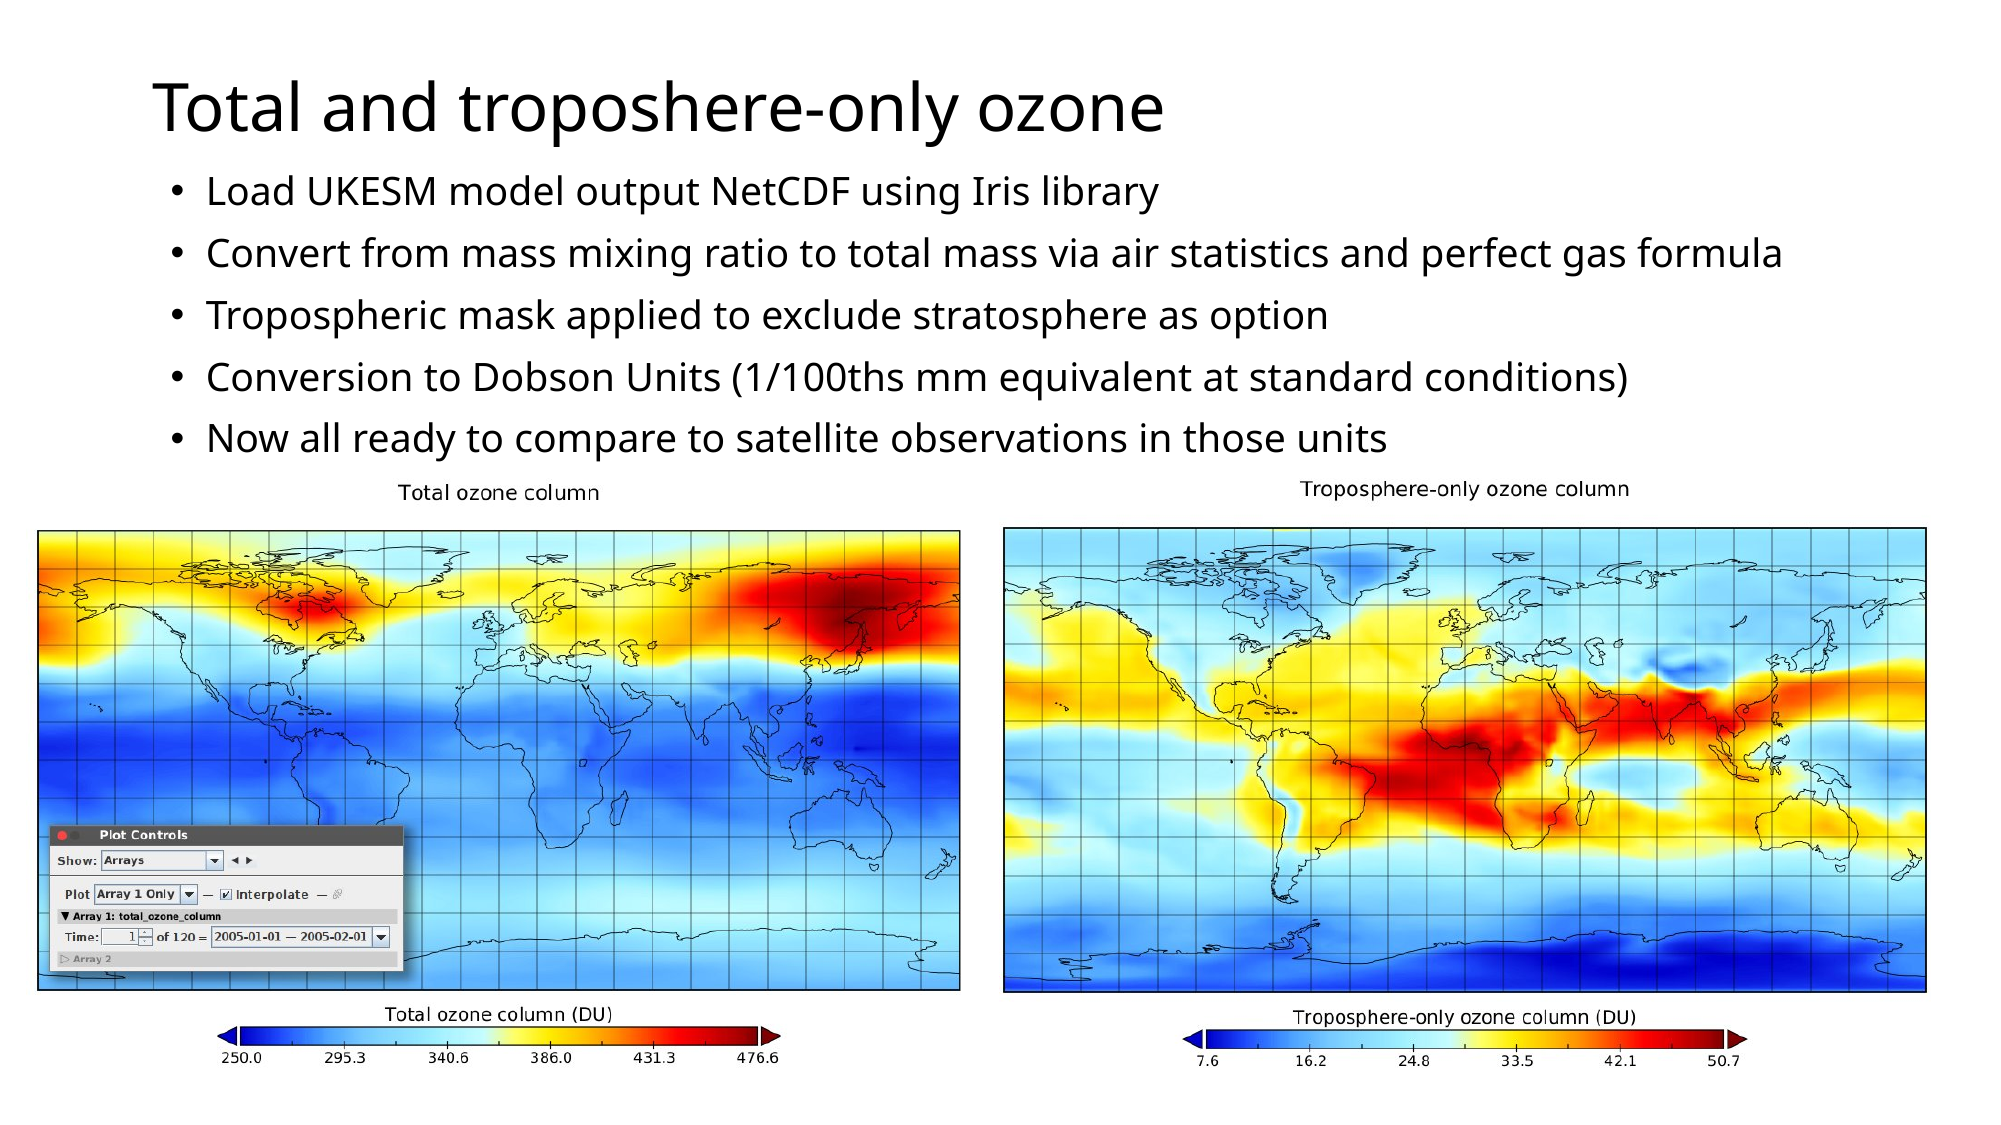

# Total and troposhere-only ozone
Load UKESM model output NetCDF using Iris library
Convert from mass mixing ratio to total mass via air statistics and perfect gas formula
Tropospheric mask applied to exclude stratosphere as option
Conversion to Dobson Units (1/100ths mm equivalent at standard conditions)
Now all ready to compare to satellite observations in those units